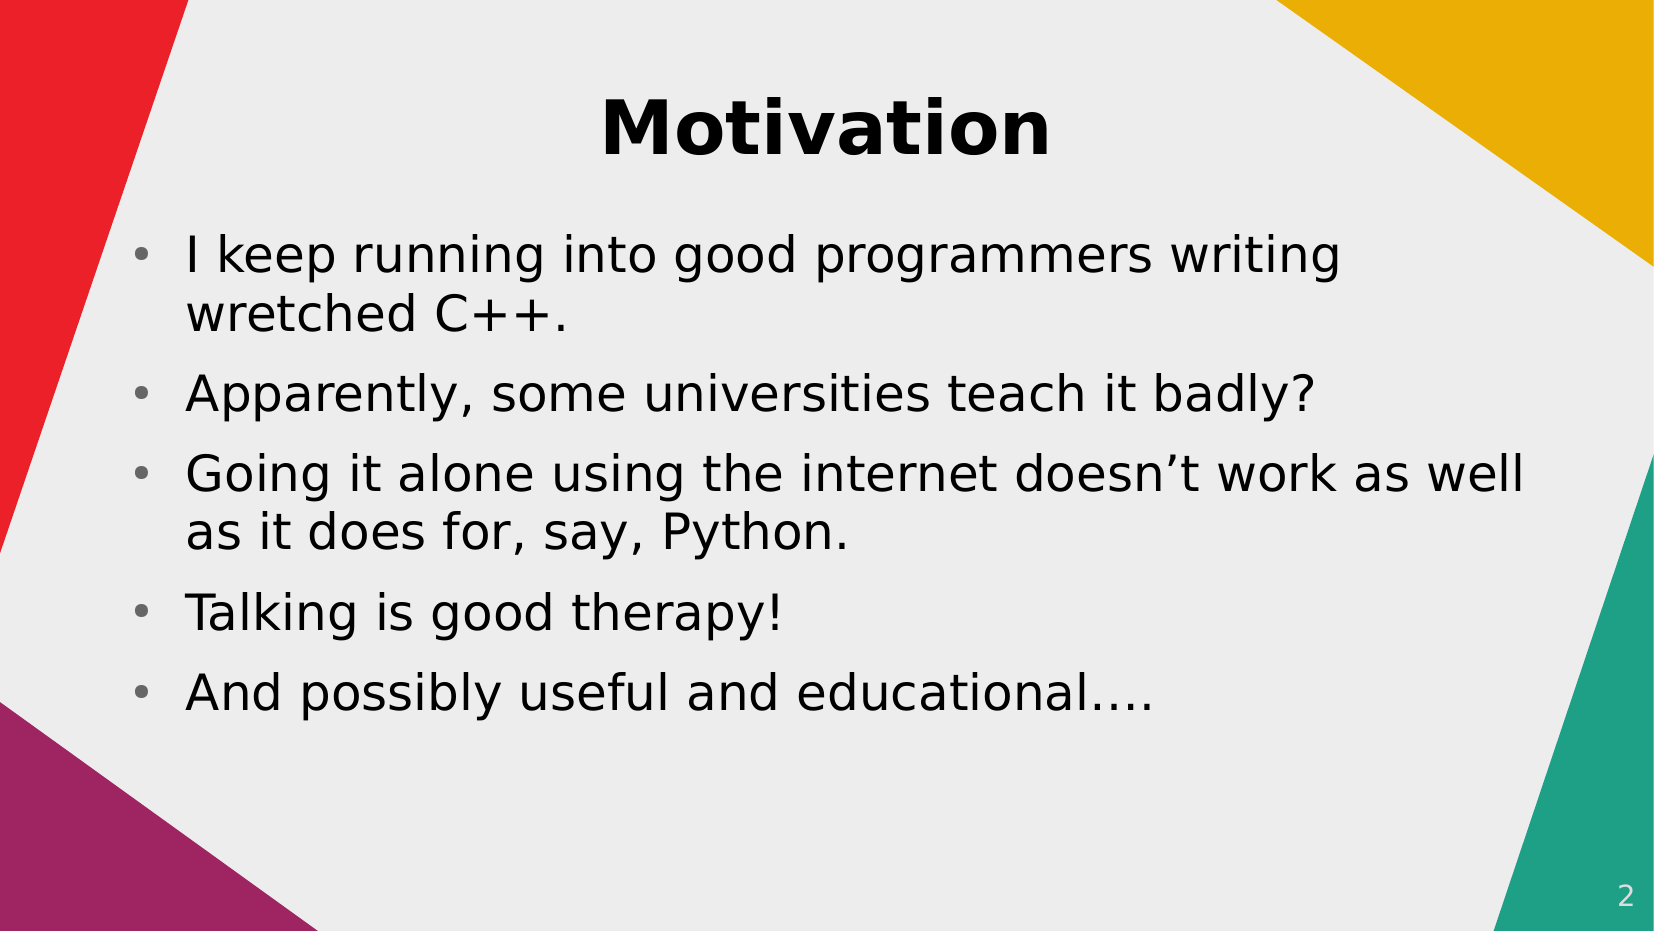

# Motivation
I keep running into good programmers writing wretched C++.
Apparently, some universities teach it badly?
Going it alone using the internet doesn’t work as well as it does for, say, Python.
Talking is good therapy!
And possibly useful and educational….
2